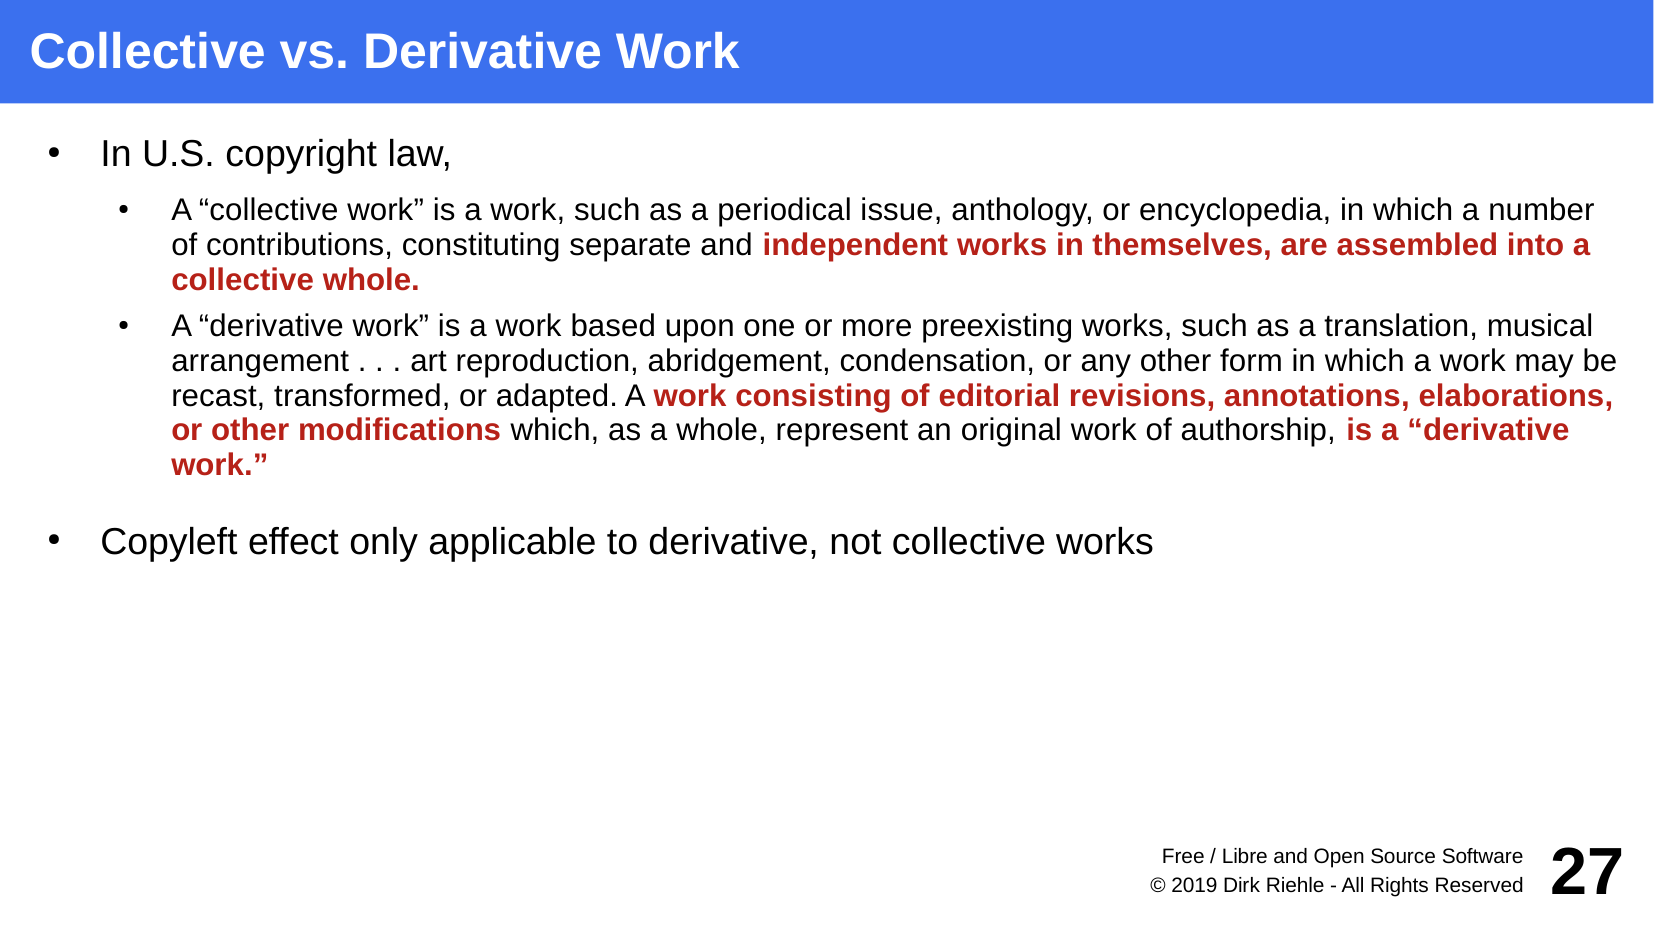

# Collective vs. Derivative Work
In U.S. copyright law,
A “collective work” is a work, such as a periodical issue, anthology, or encyclopedia, in which a number of contributions, constituting separate and independent works in themselves, are assembled into a collective whole.
A “derivative work” is a work based upon one or more preexisting works, such as a translation, musical arrangement . . . art reproduction, abridgement, condensation, or any other form in which a work may be recast, transformed, or adapted. A work consisting of editorial revisions, annotations, elaborations, or other modifications which, as a whole, represent an original work of authorship, is a “derivative work.”
Copyleft effect only applicable to derivative, not collective works
Free / Libre and Open Source Software
27
© 2019 Dirk Riehle - All Rights Reserved